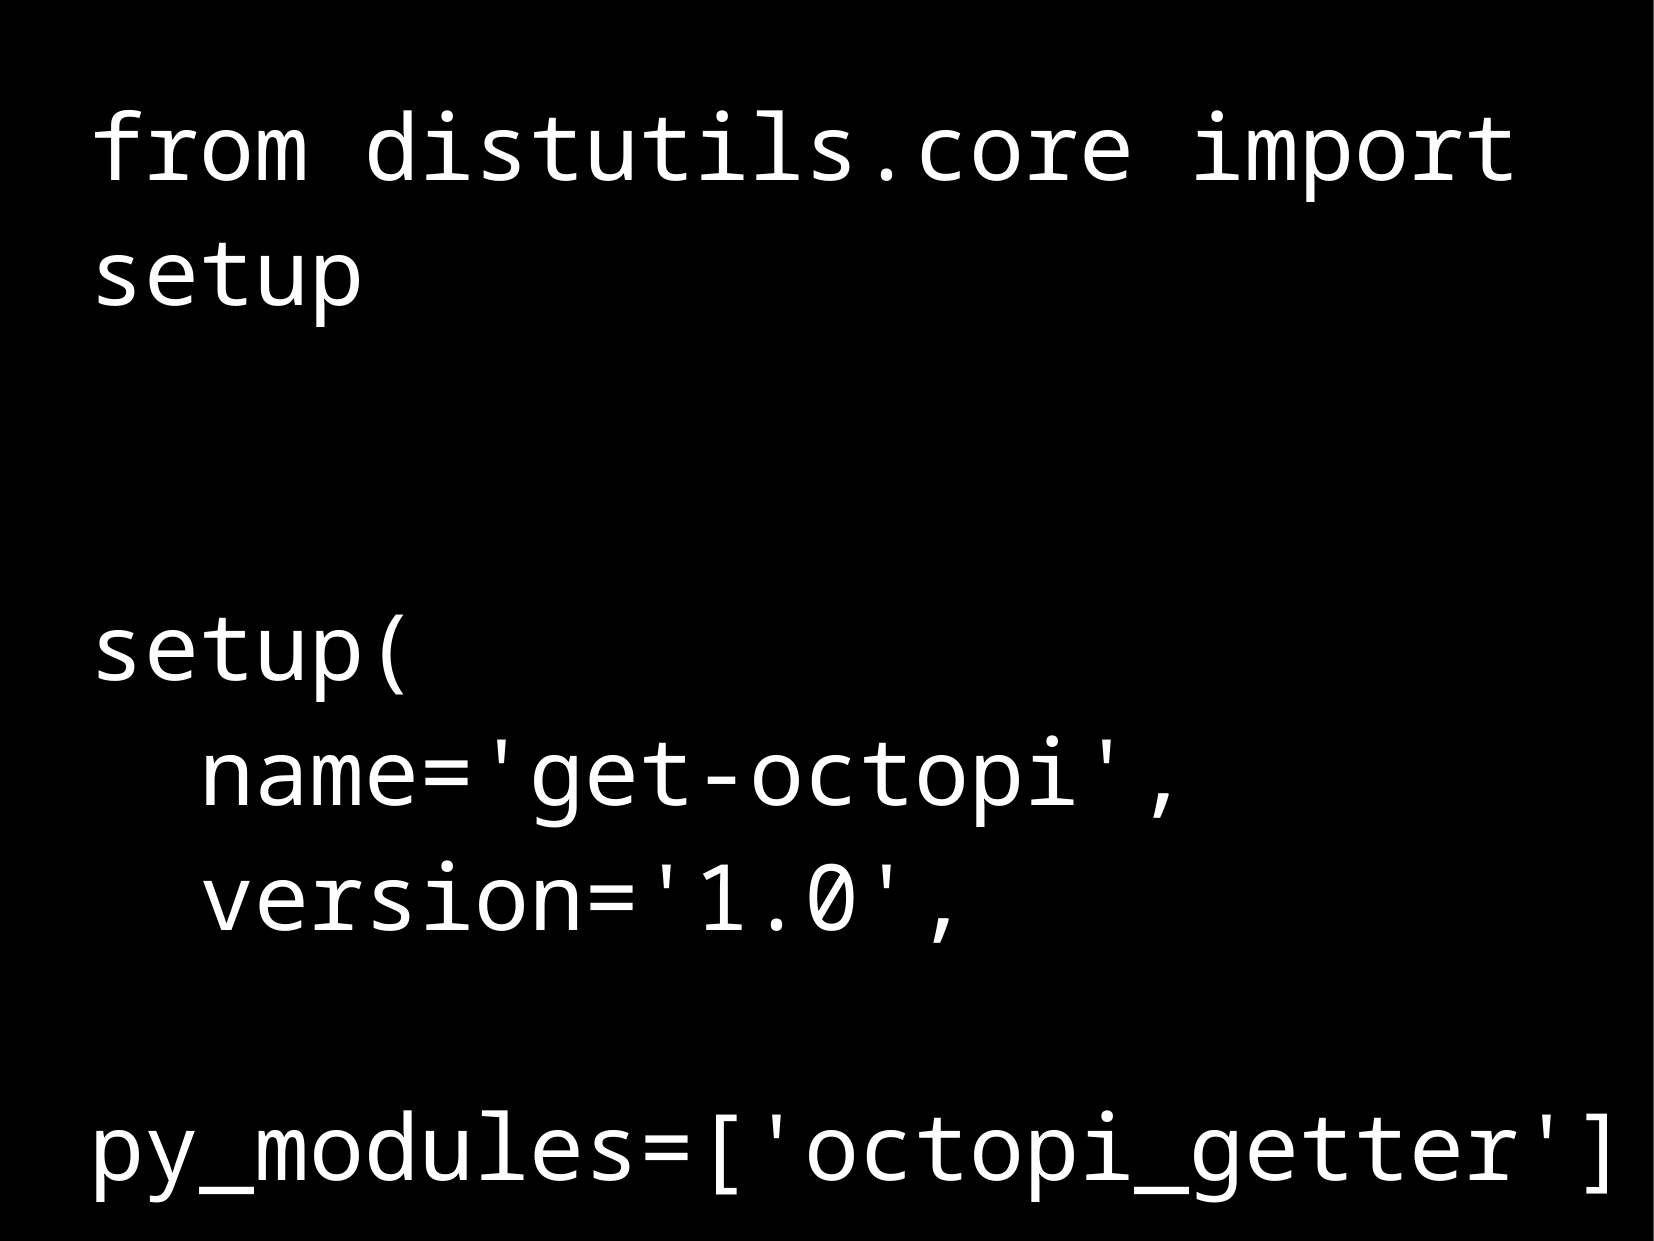

from distutils.core import setup
setup(
 name='get-octopi',
 version='1.0',
 py_modules=['octopi_getter'],
 install_requires=[
 'python-etsy',
 ],
)